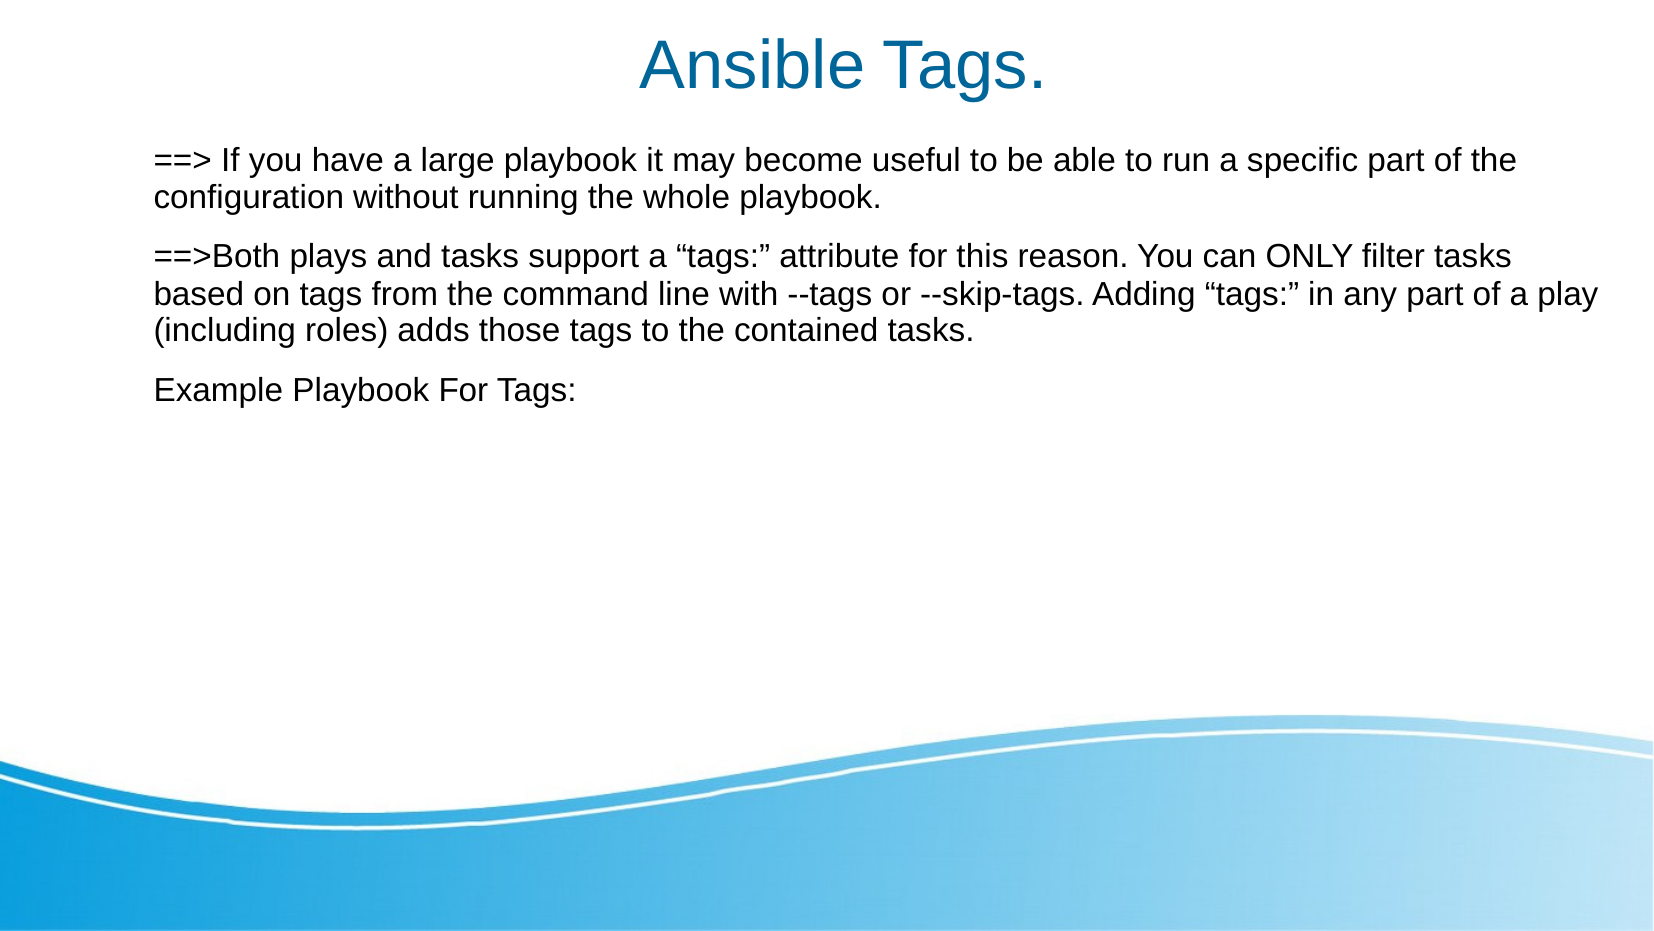

# Ansible Tags.
==> If you have a large playbook it may become useful to be able to run a specific part of the configuration without running the whole playbook.
==>Both plays and tasks support a “tags:” attribute for this reason. You can ONLY filter tasks based on tags from the command line with --tags or --skip-tags. Adding “tags:” in any part of a play (including roles) adds those tags to the contained tasks.
Example Playbook For Tags: